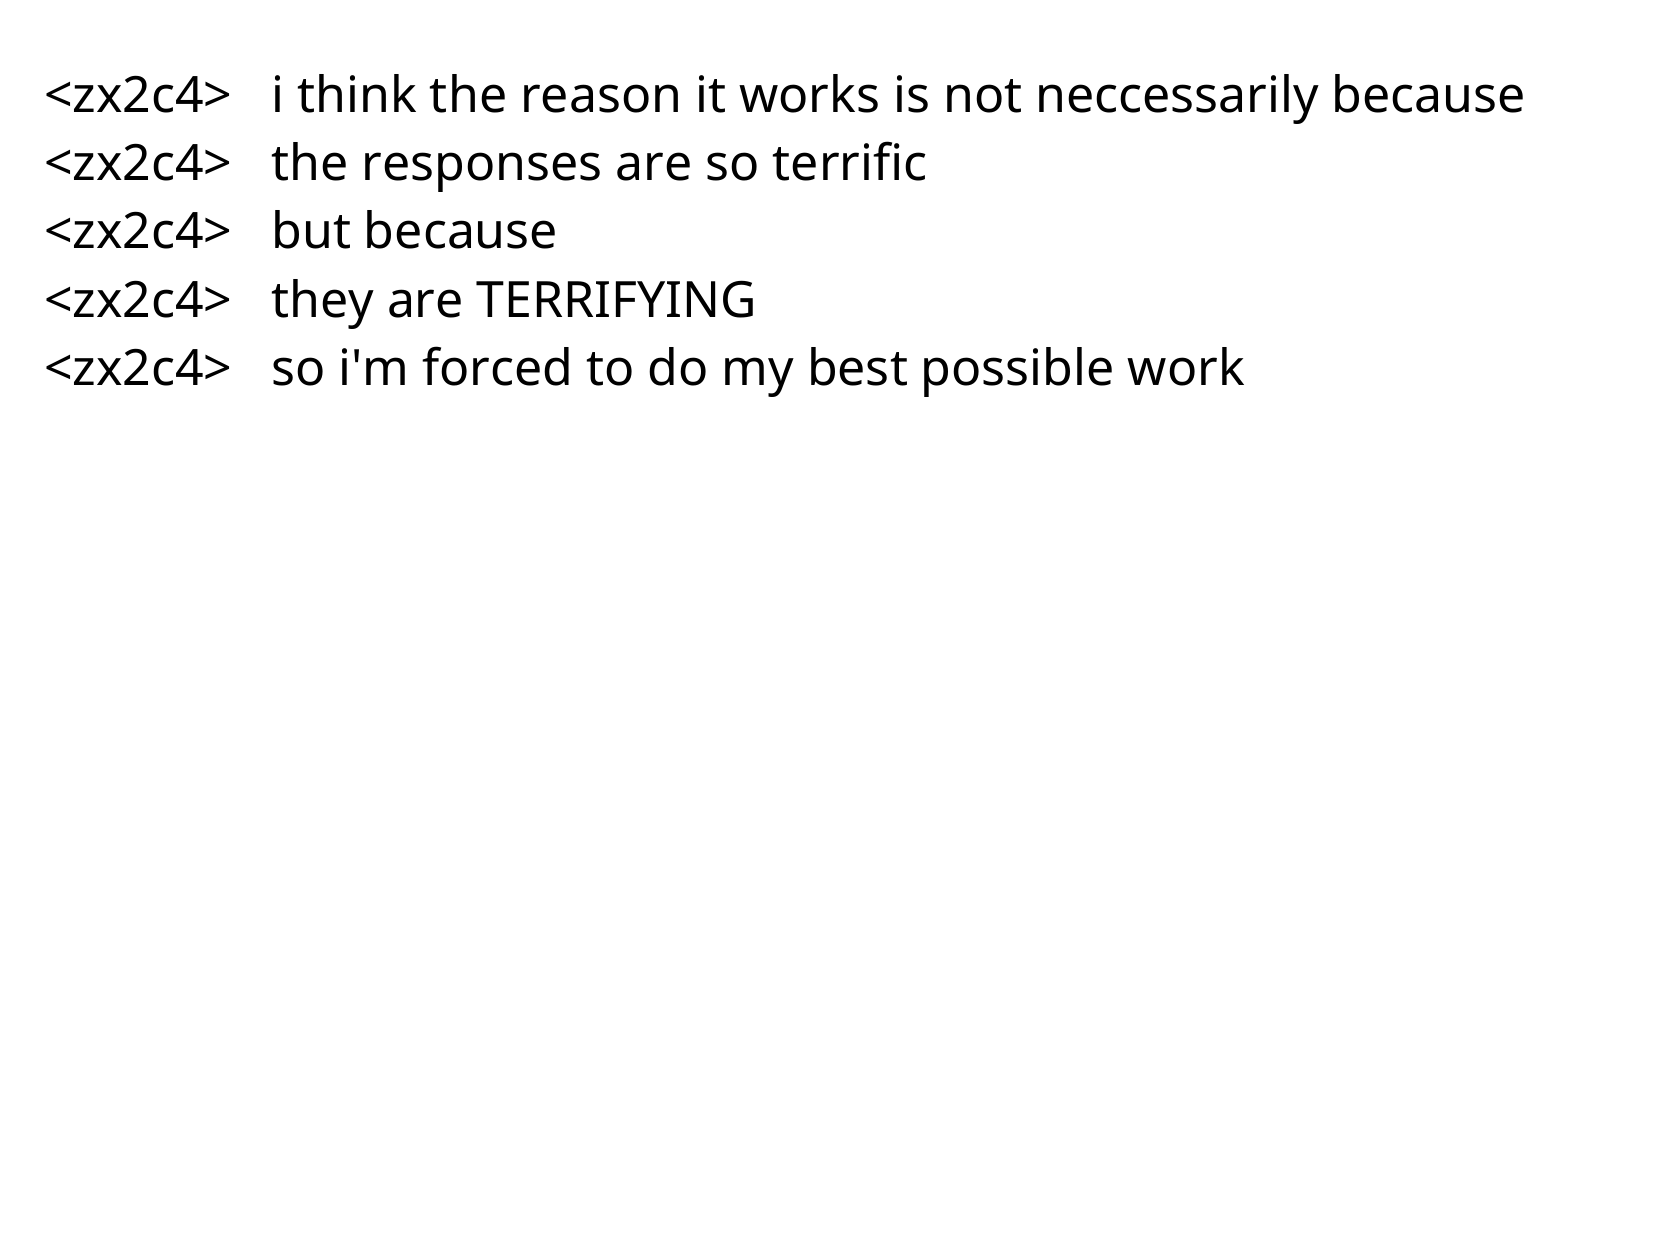

<zx2c4> i think the reason it works is not neccessarily because
<zx2c4> the responses are so terrific
<zx2c4> but because
<zx2c4> they are TERRIFYING
<zx2c4> so i'm forced to do my best possible work
2.6.20 to 2.6.24-rc8